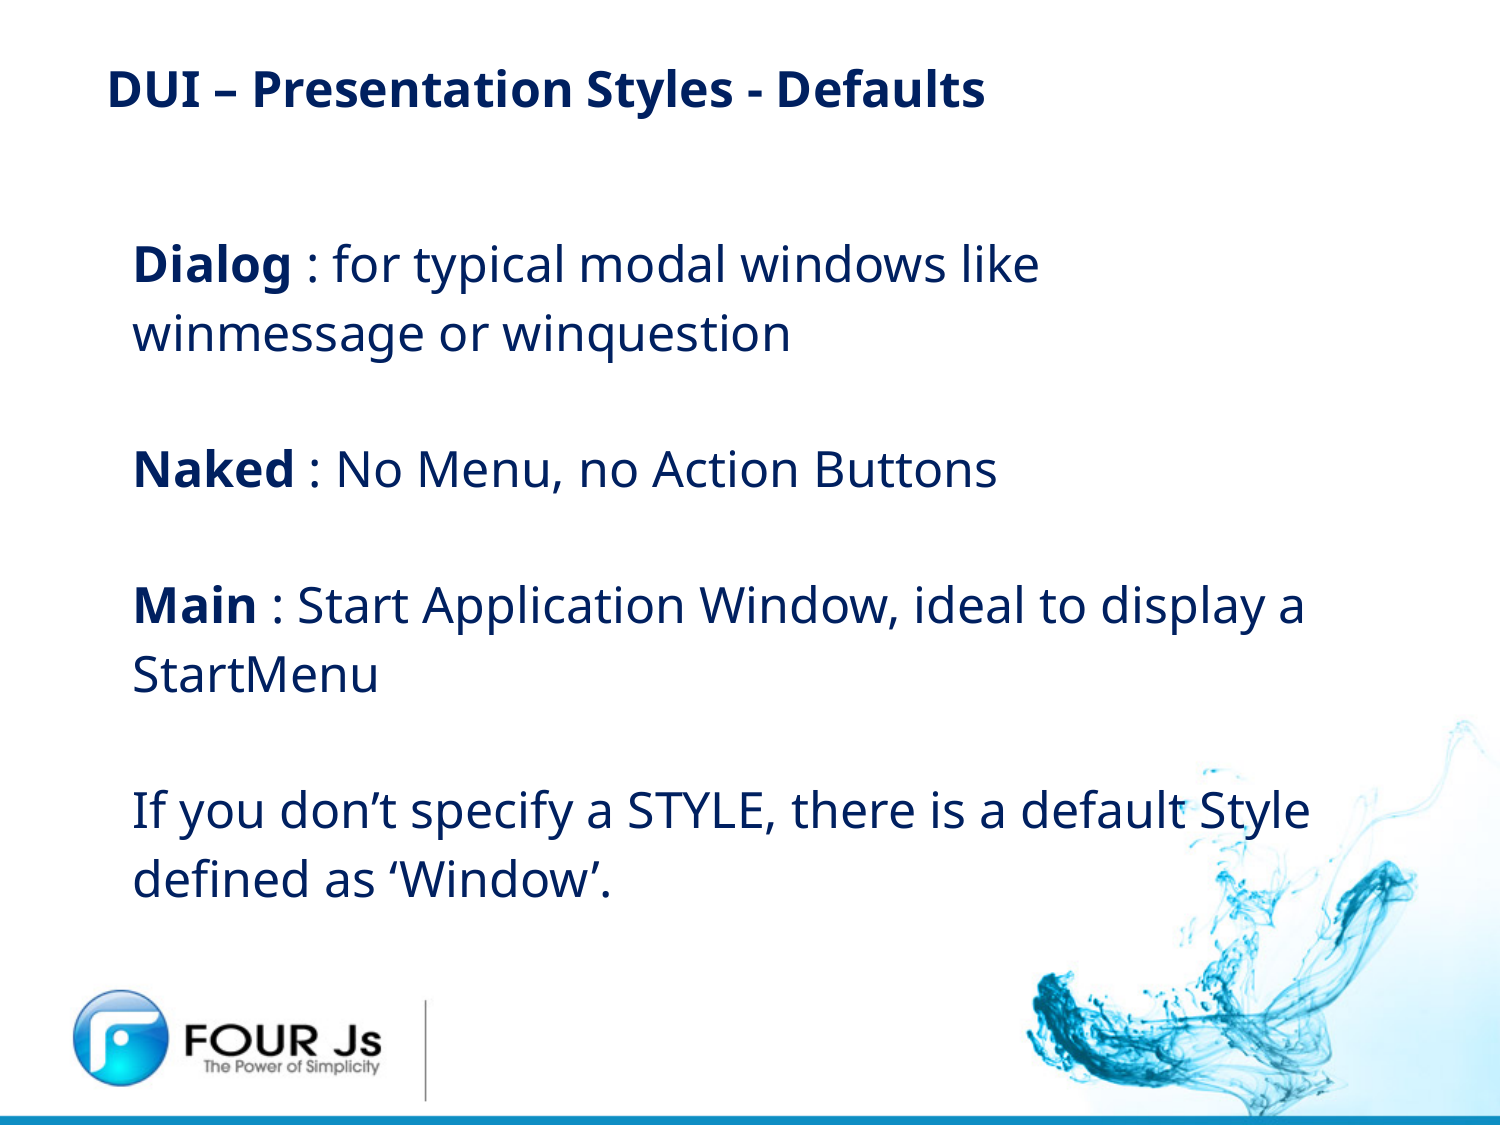

# DUI – Presentation Styles - Defaults
Dialog : for typical modal windows like winmessage or winquestion
Naked : No Menu, no Action Buttons
Main : Start Application Window, ideal to display a StartMenu
If you don’t specify a STYLE, there is a default Style defined as ‘Window’.